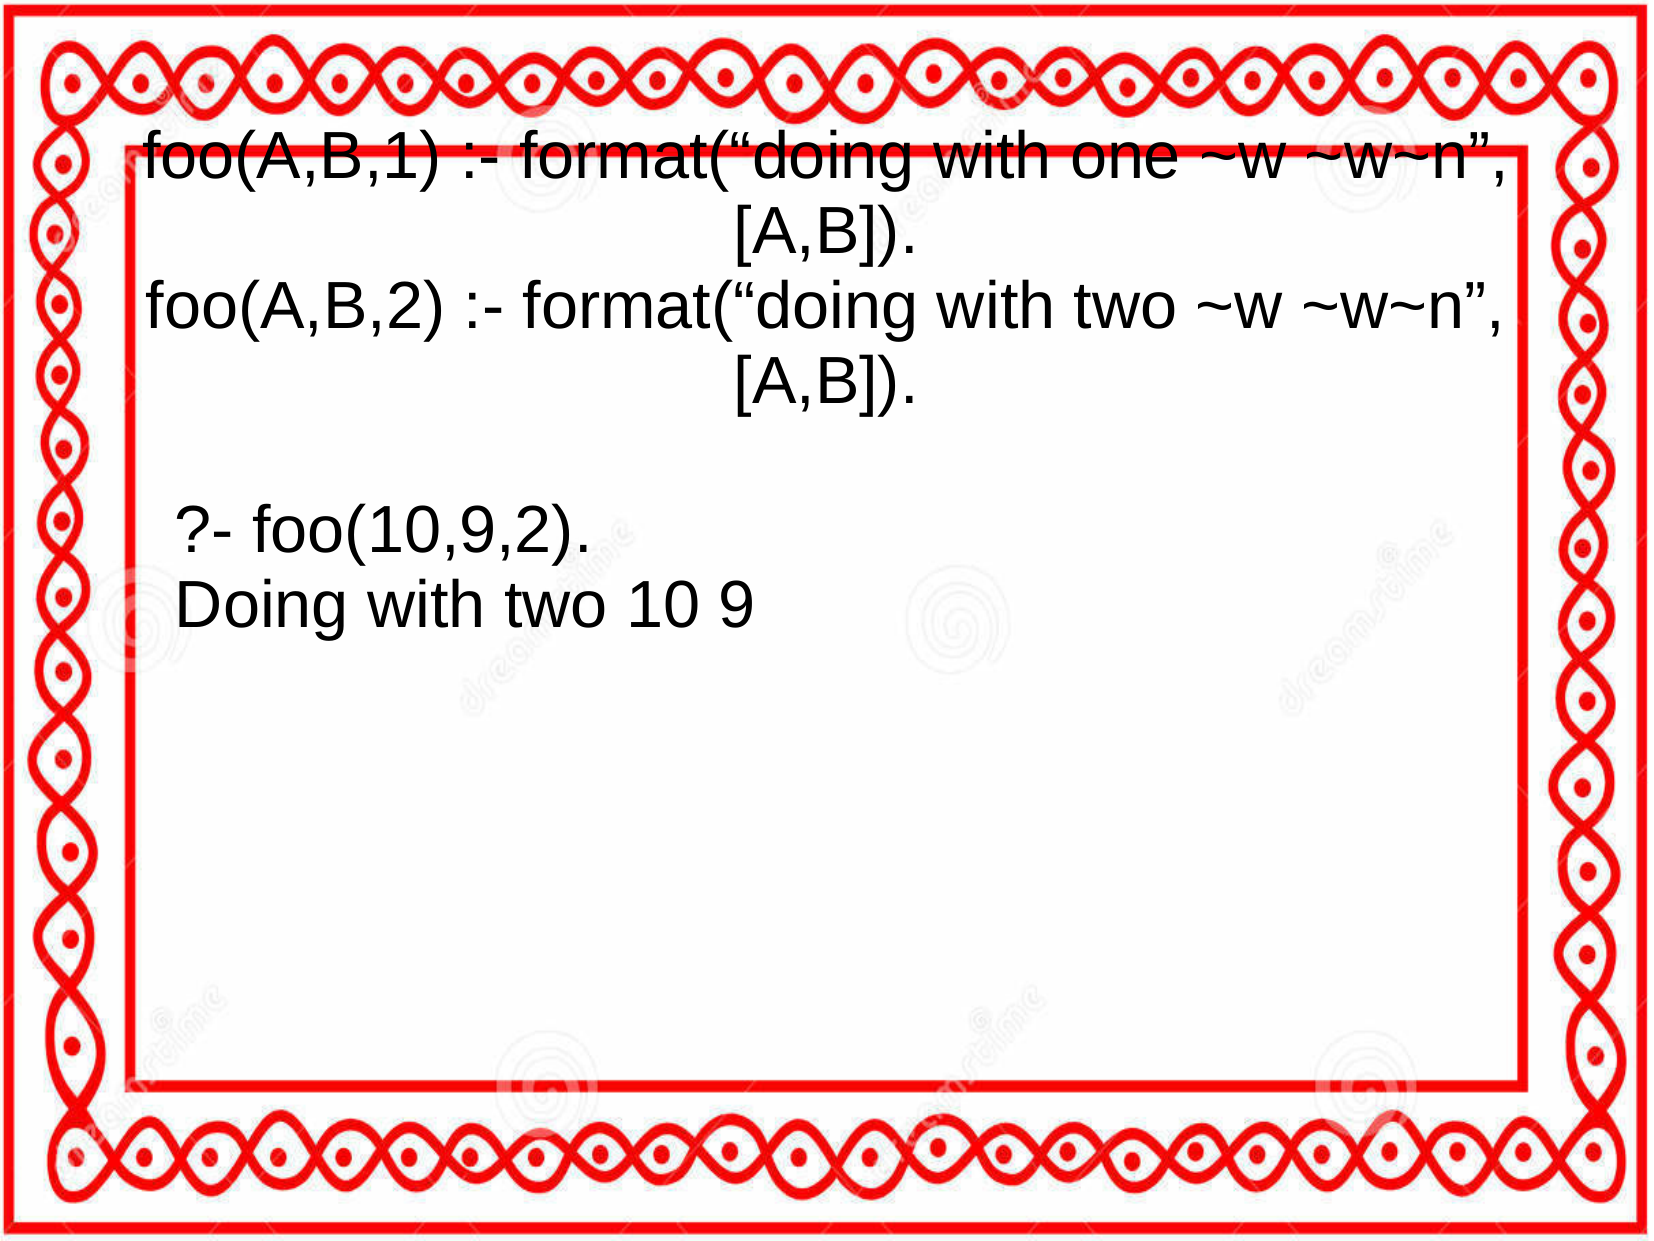

# foo(A,B,1) :- format(“doing with one ~w ~w~n”, [A,B]).
foo(A,B,2) :- format(“doing with two ~w ~w~n”, [A,B]).
 ?- foo(10,9,2).
 Doing with two 10 9